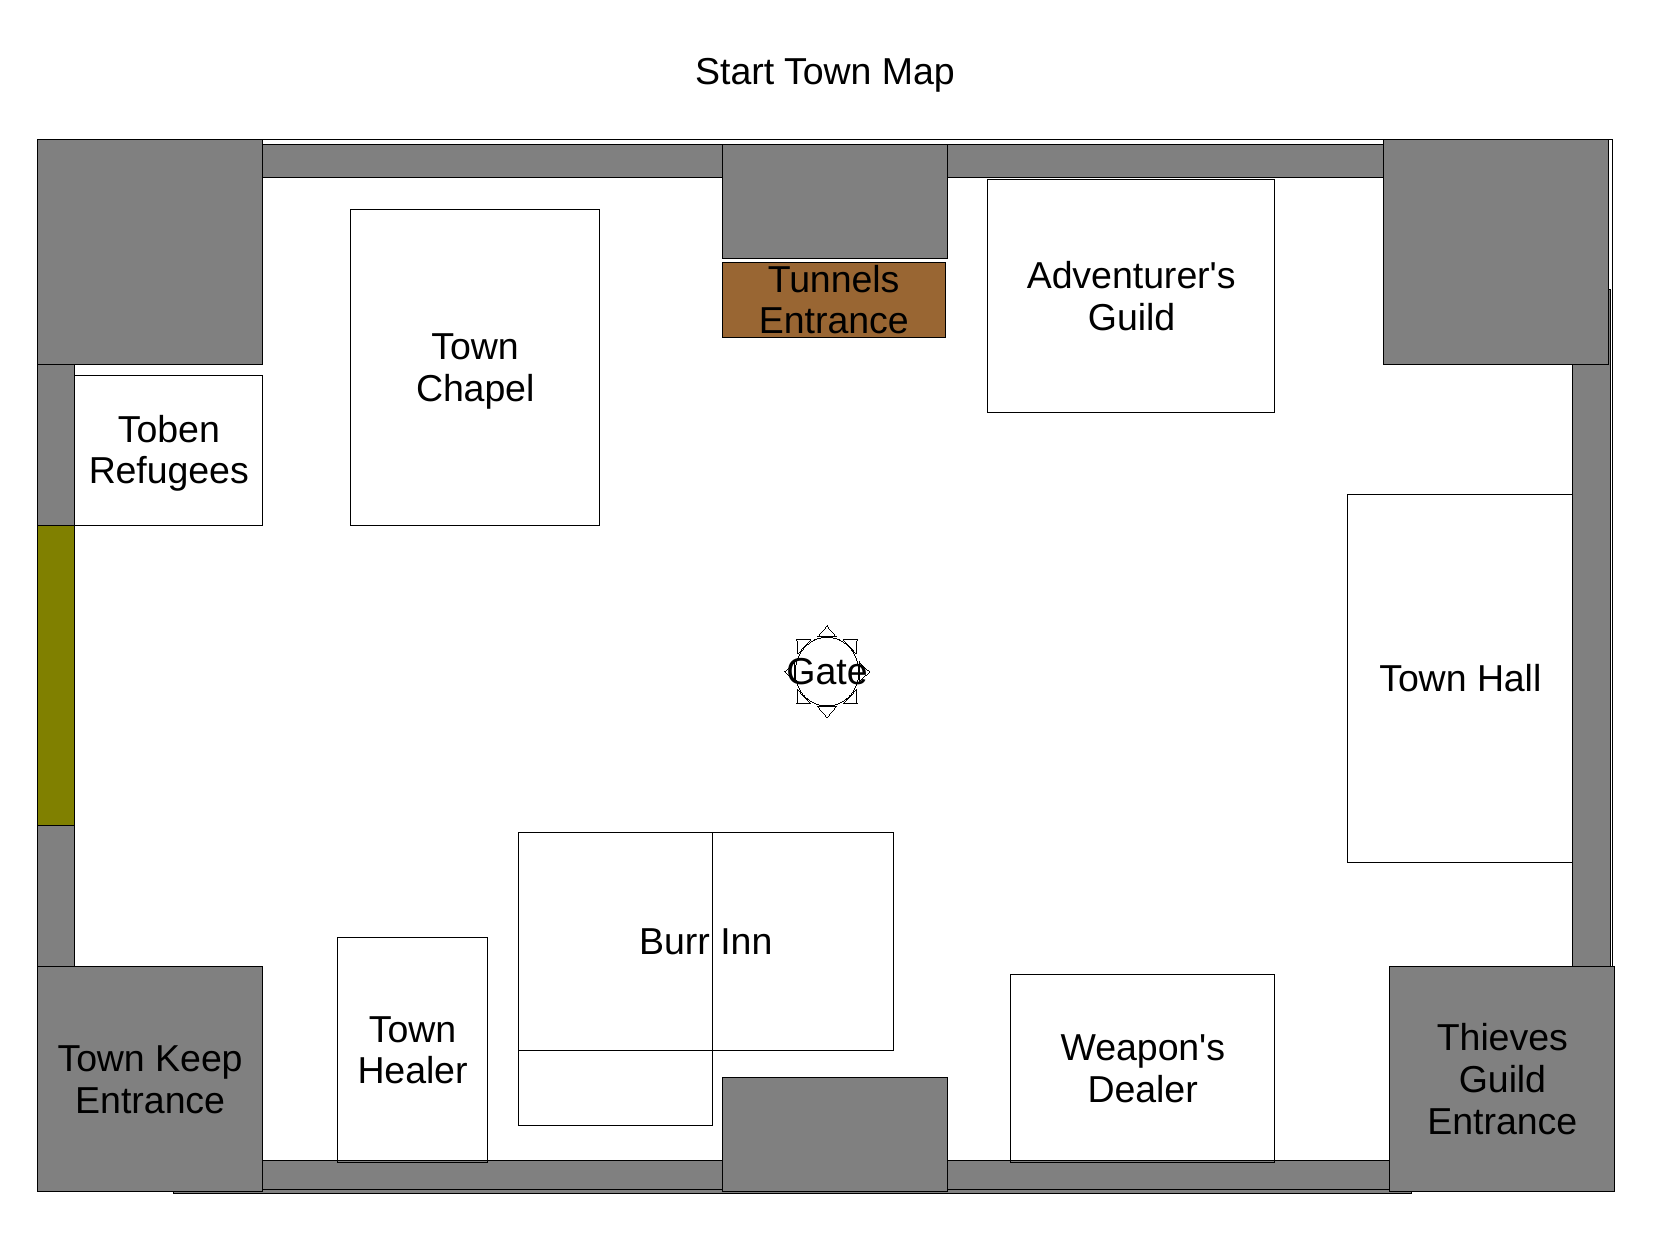

Start Town Map
Adventurer's
Guild
Town
Chapel
Tunnels
Entrance
Toben
Refugees
Town Hall
Gate
Burr Inn
Town
Healer
Town Keep
Entrance
Thieves
Guild
Entrance
Weapon's
Dealer